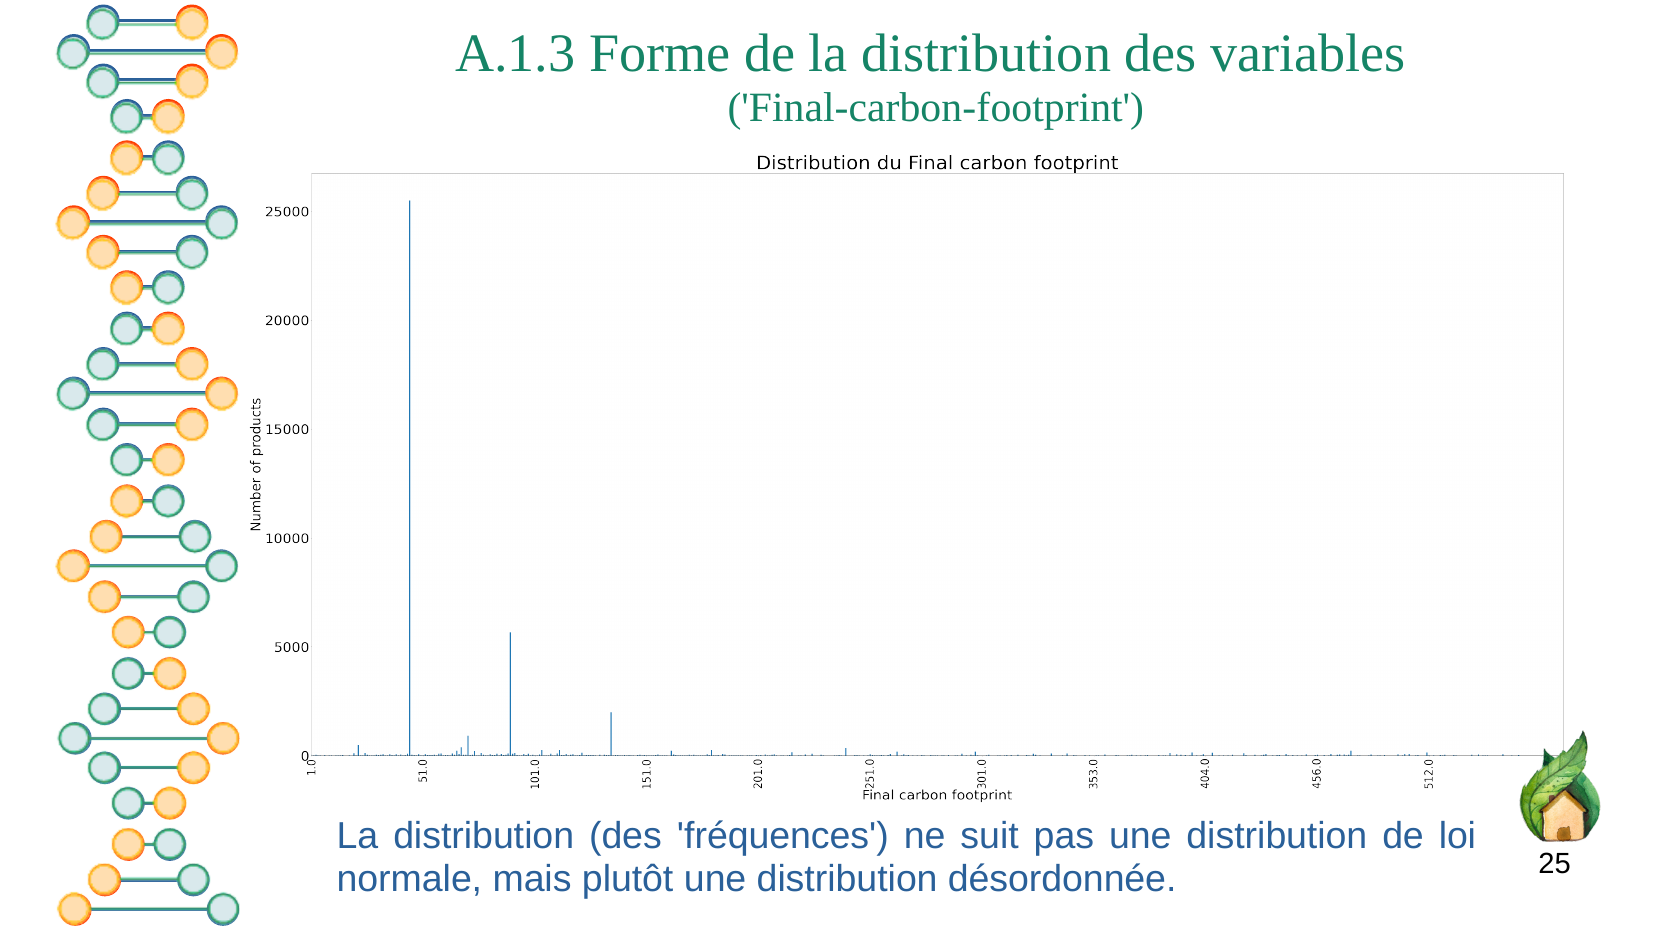

# A.1.3 Forme de la distribution des variables ('Final-carbon-footprint')
La distribution (des 'fréquences') ne suit pas une distribution de loi normale, mais plutôt une distribution désordonnée.
25